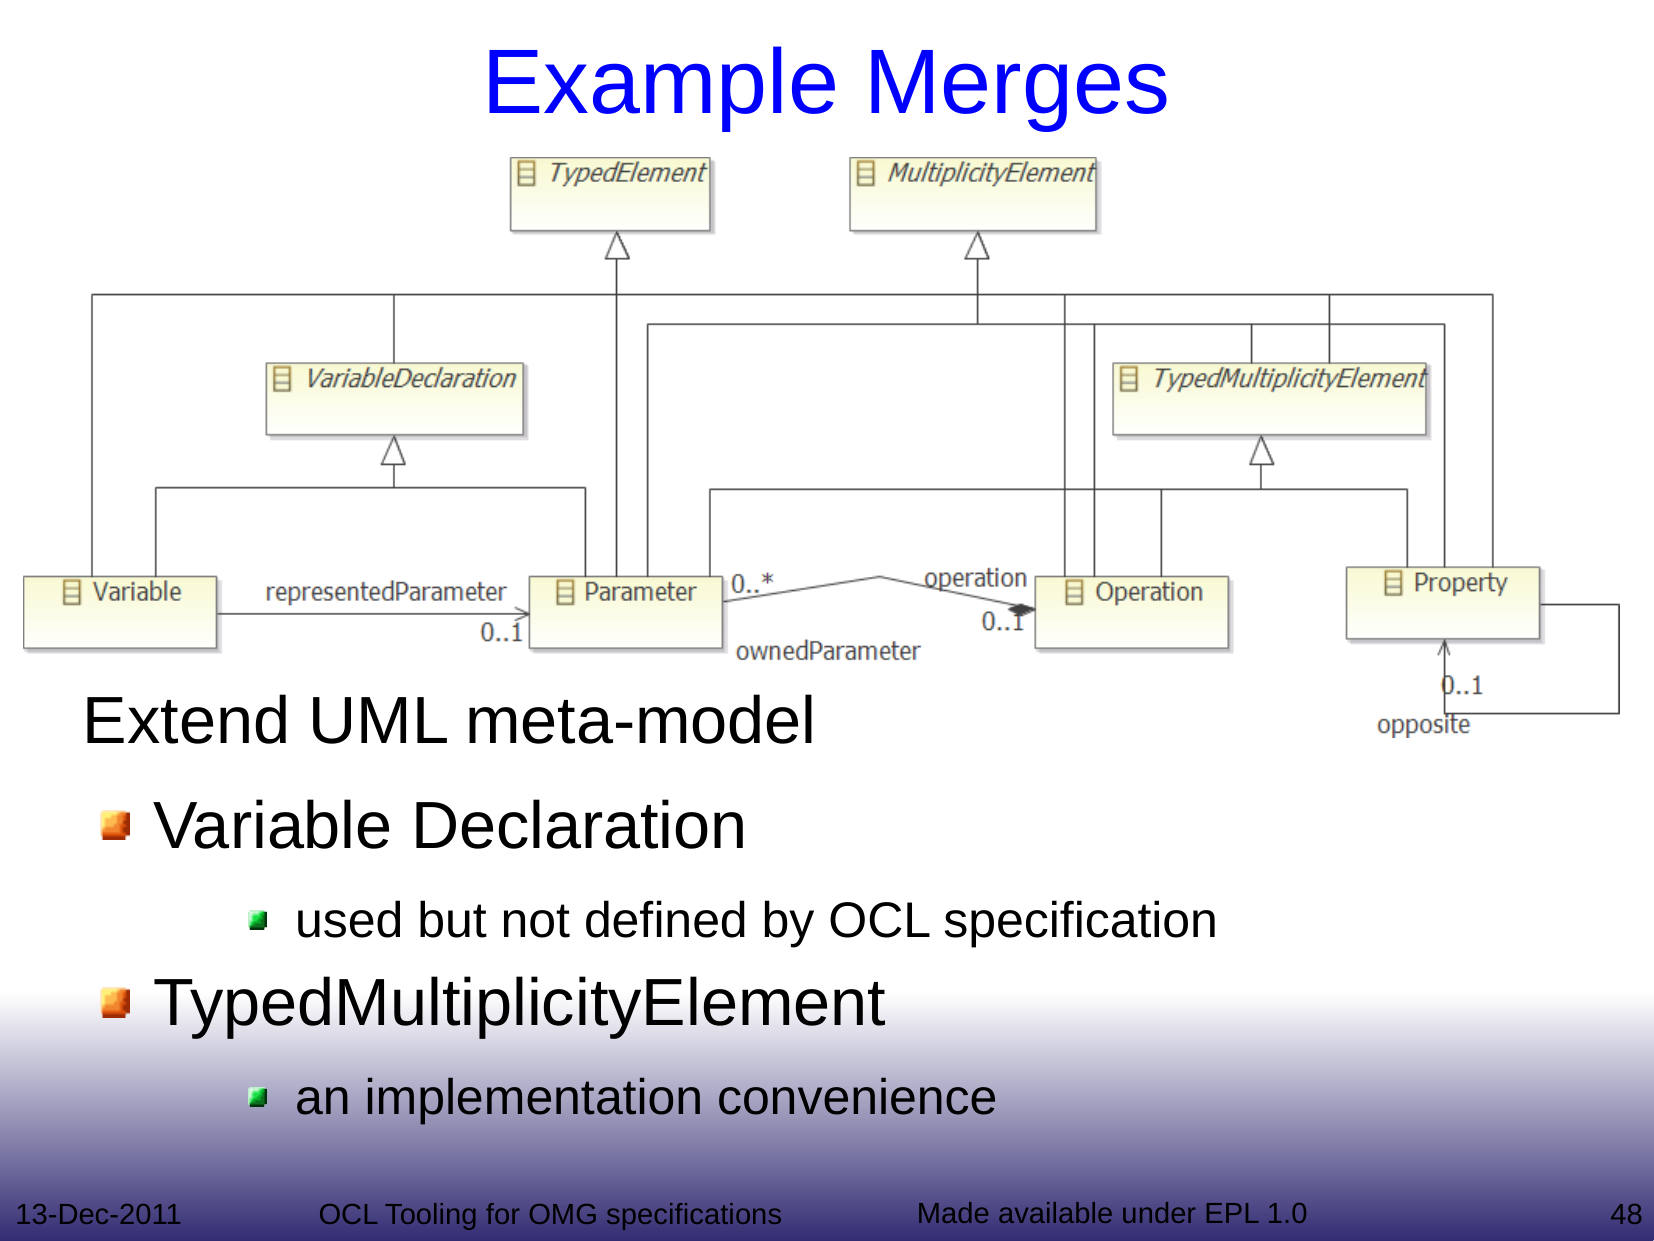

# Example Merges
Extend UML meta-model
Variable Declaration
used but not defined by OCL specification
TypedMultiplicityElement
an implementation convenience
13-Dec-2011
OCL Tooling for OMG specifications
48